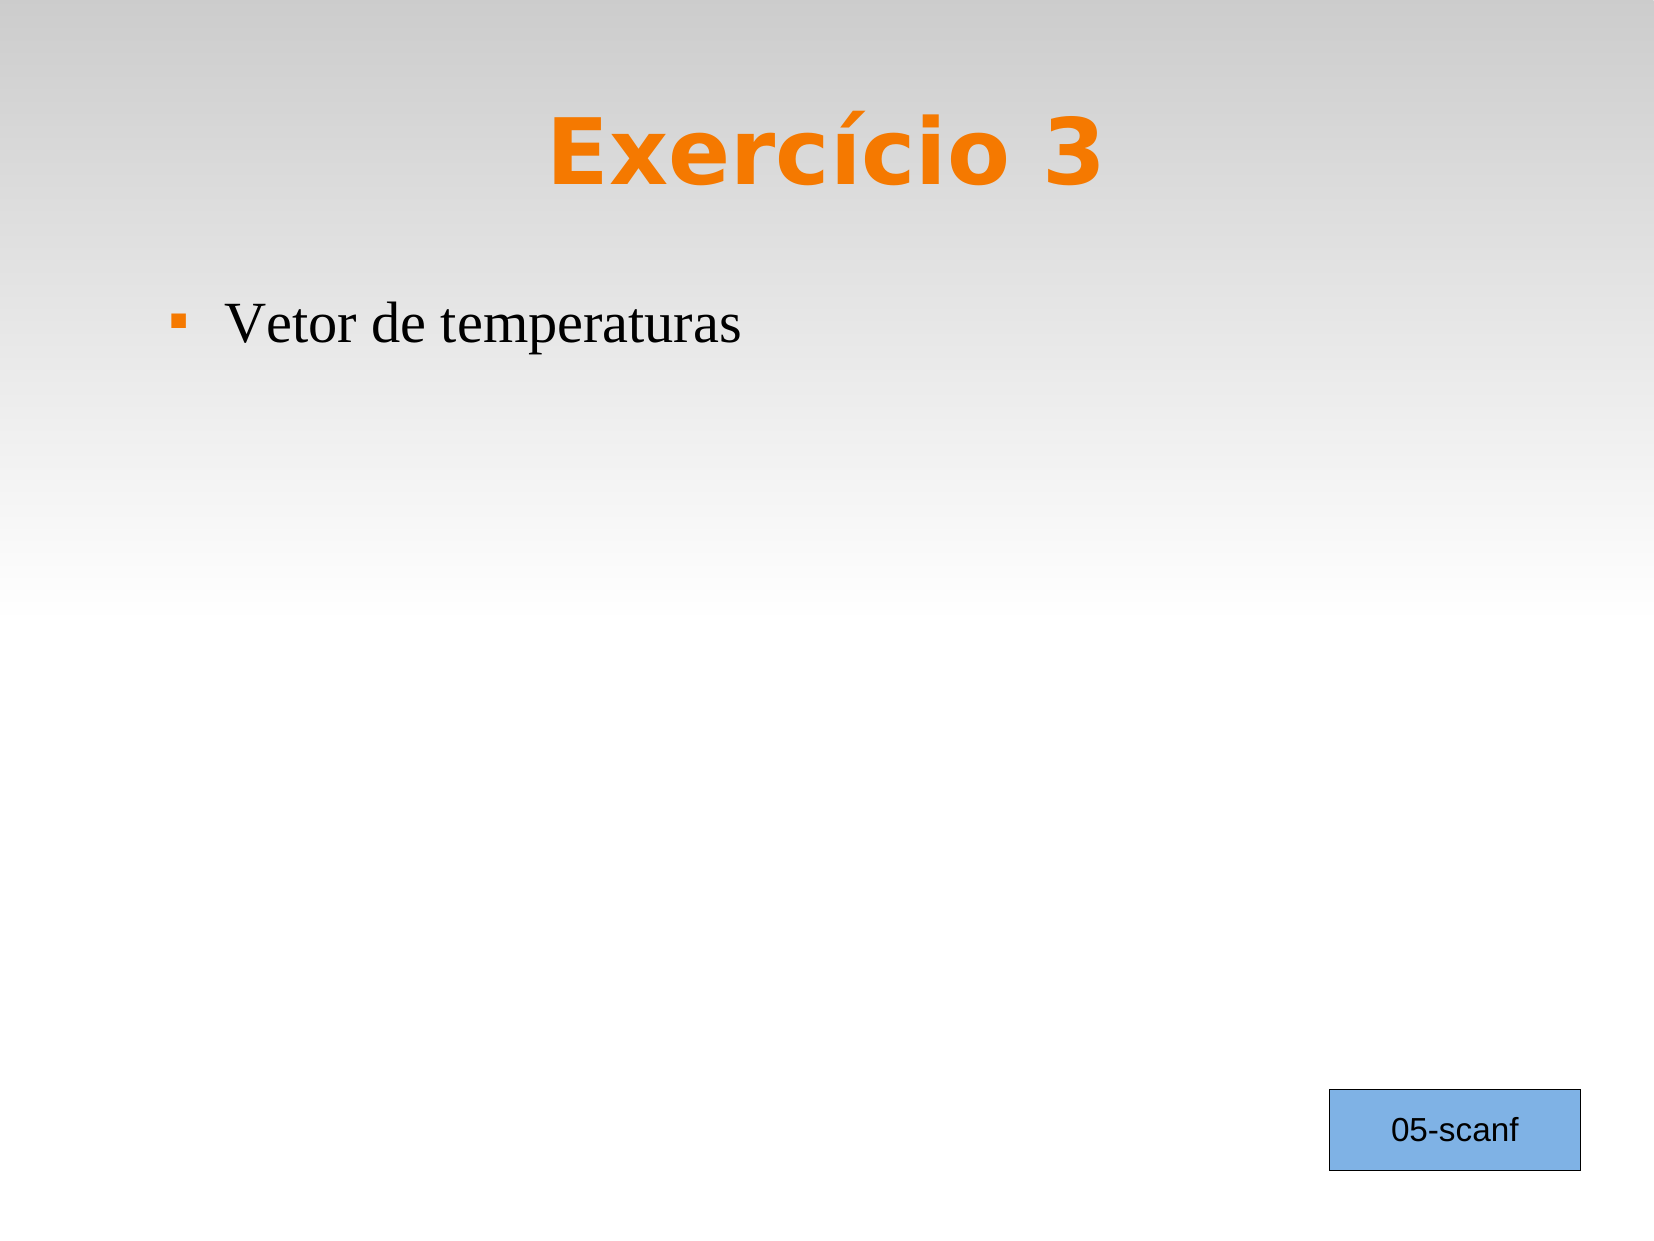

# Exercício 3
Vetor de temperaturas
05-scanf